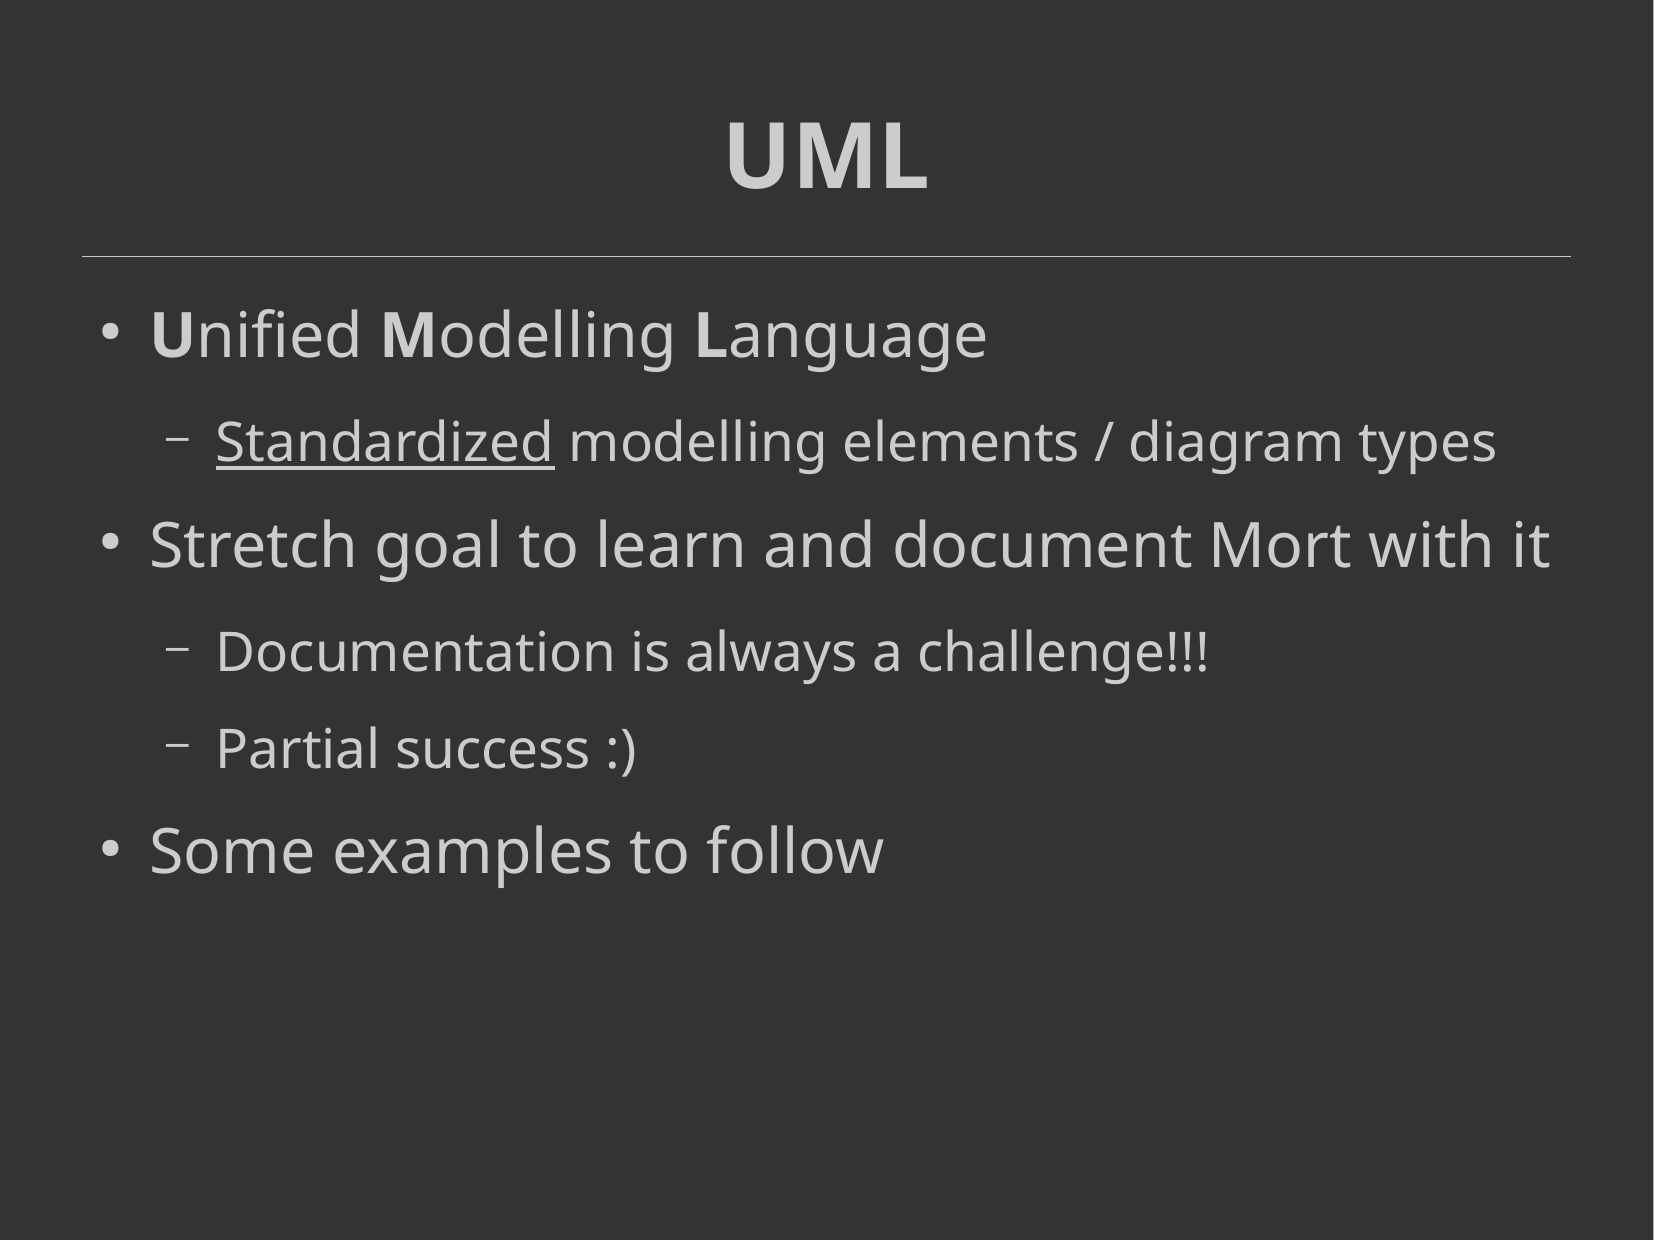

# UML
Unified Modelling Language
Standardized modelling elements / diagram types
Stretch goal to learn and document Mort with it
Documentation is always a challenge!!!
Partial success :)
Some examples to follow